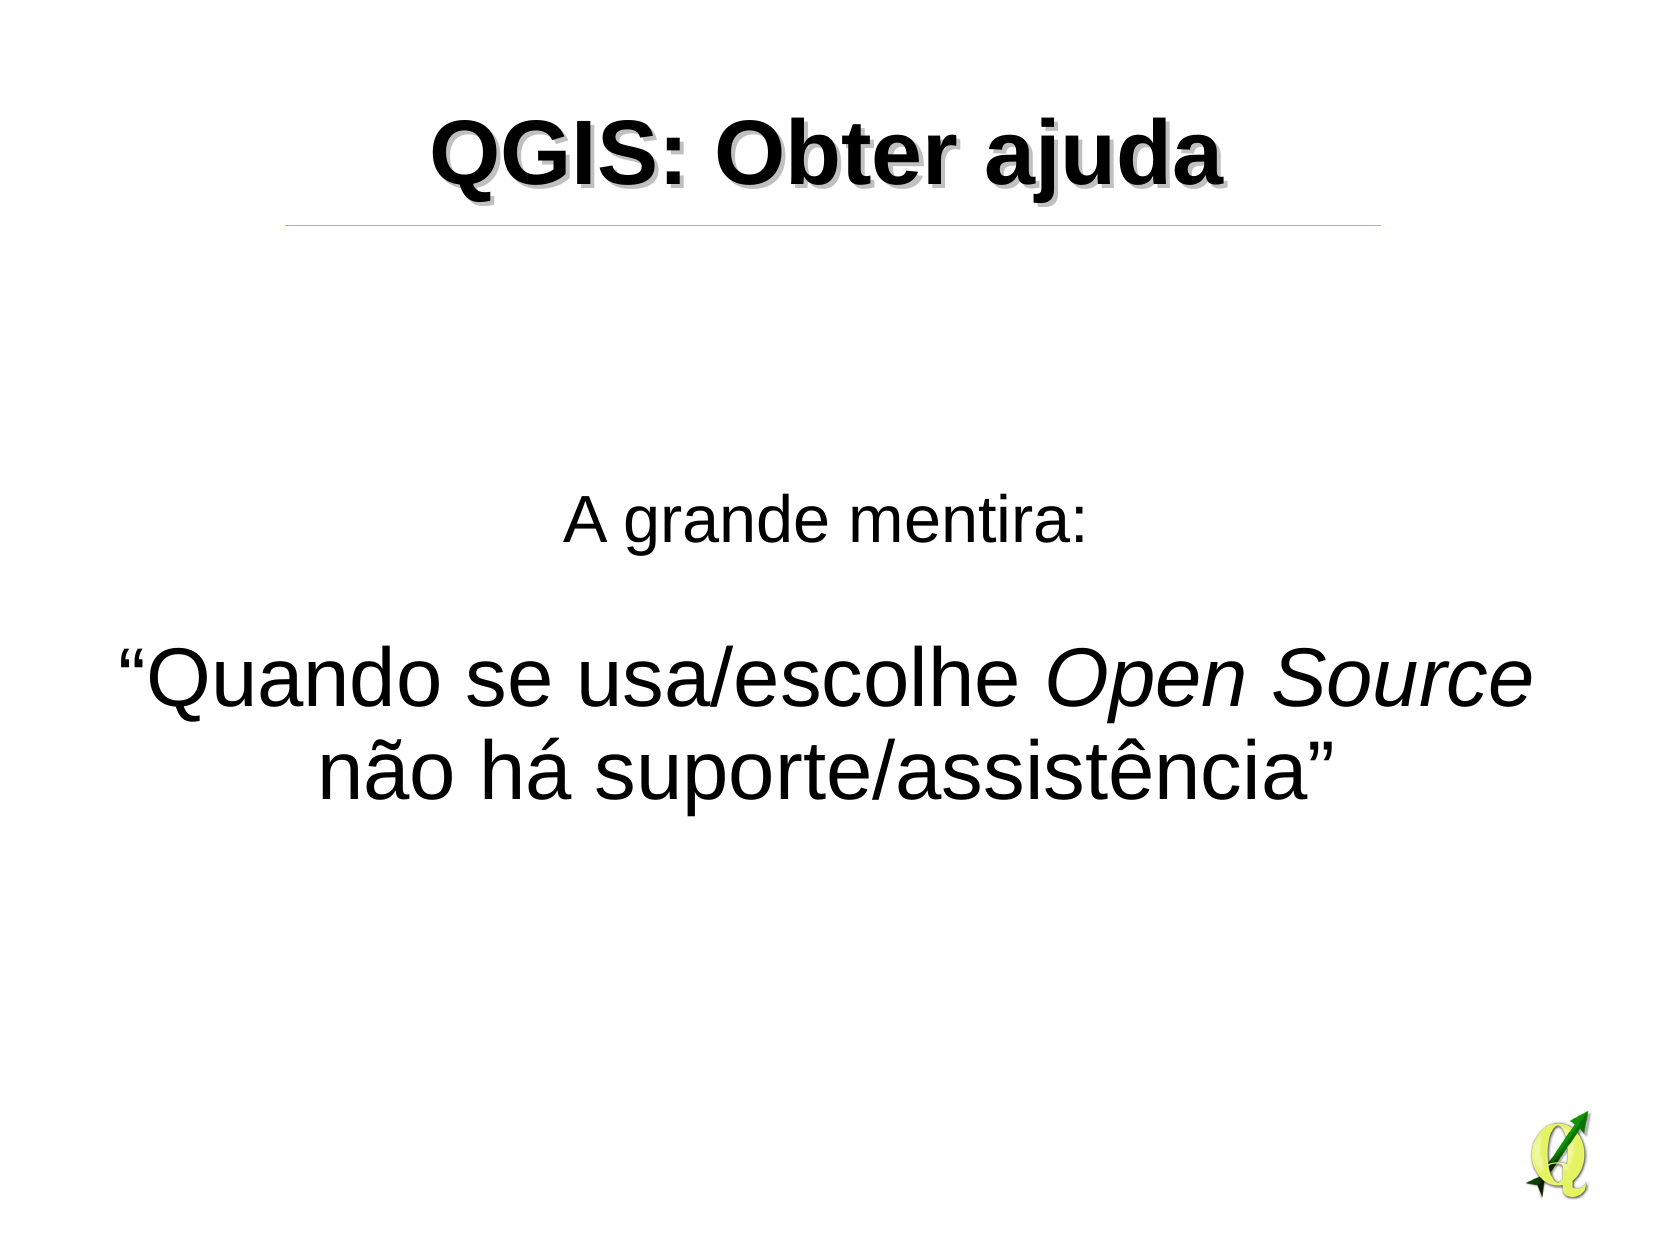

# QGIS: Obter ajuda
A grande mentira:
“Quando se usa/escolhe Open Source não há suporte/assistência”